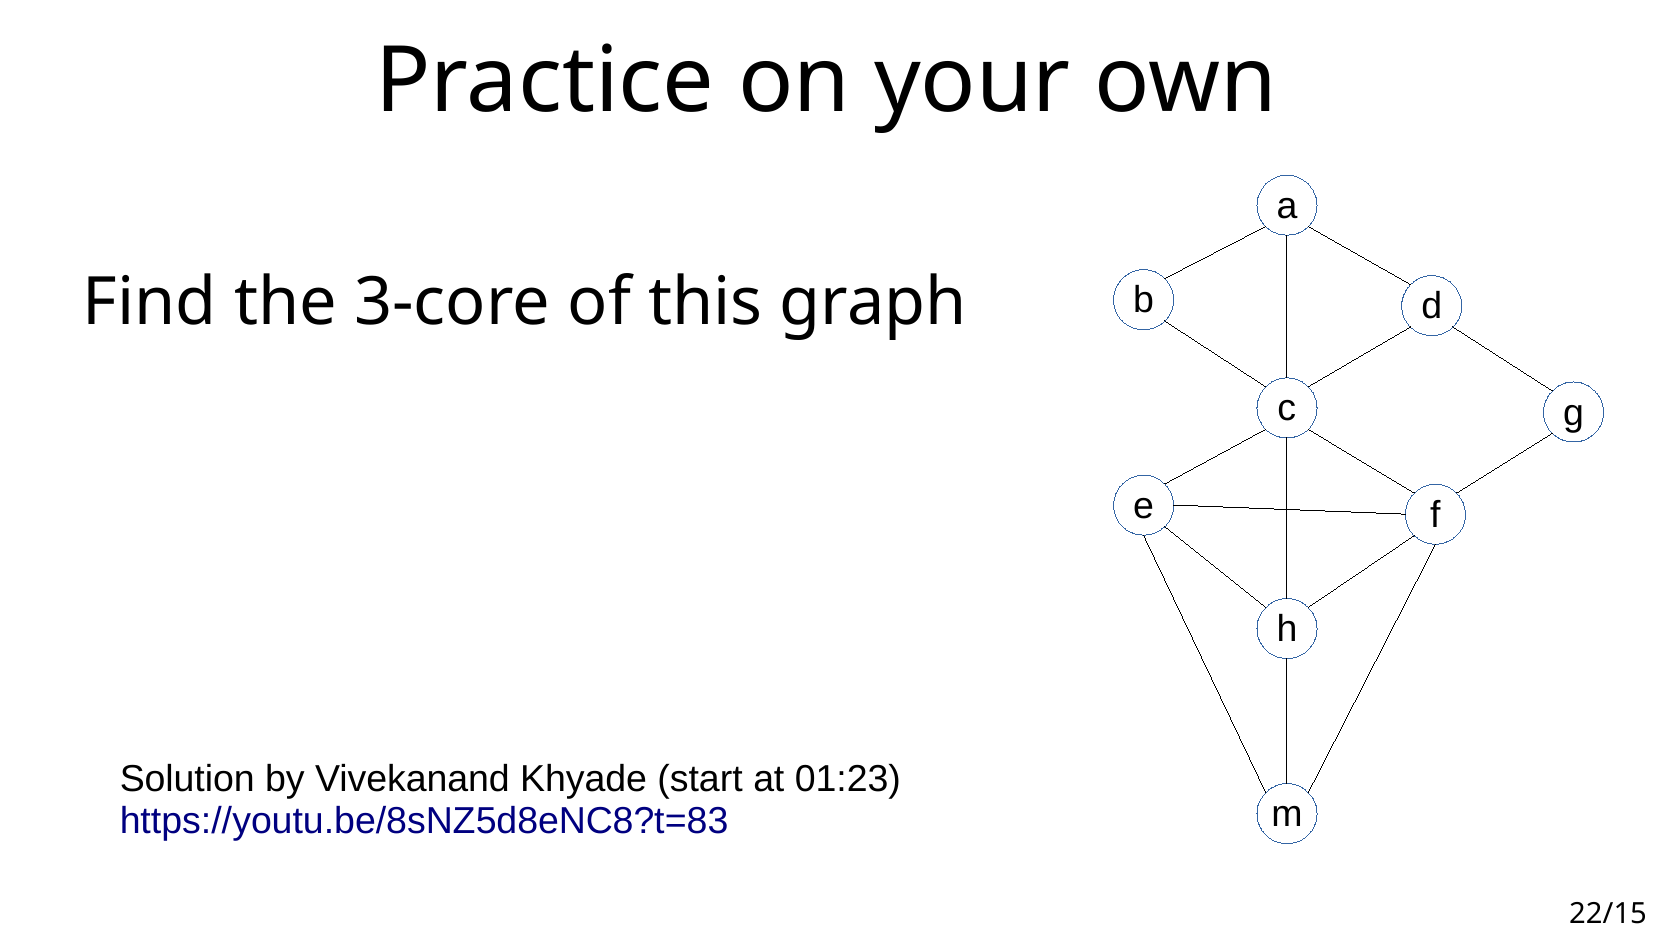

# Practice on your own
a
Find the 3-core of this graph
b
d
c
g
e
f
h
Solution by Vivekanand Khyade (start at 01:23)
https://youtu.be/8sNZ5d8eNC8?t=83
m
22